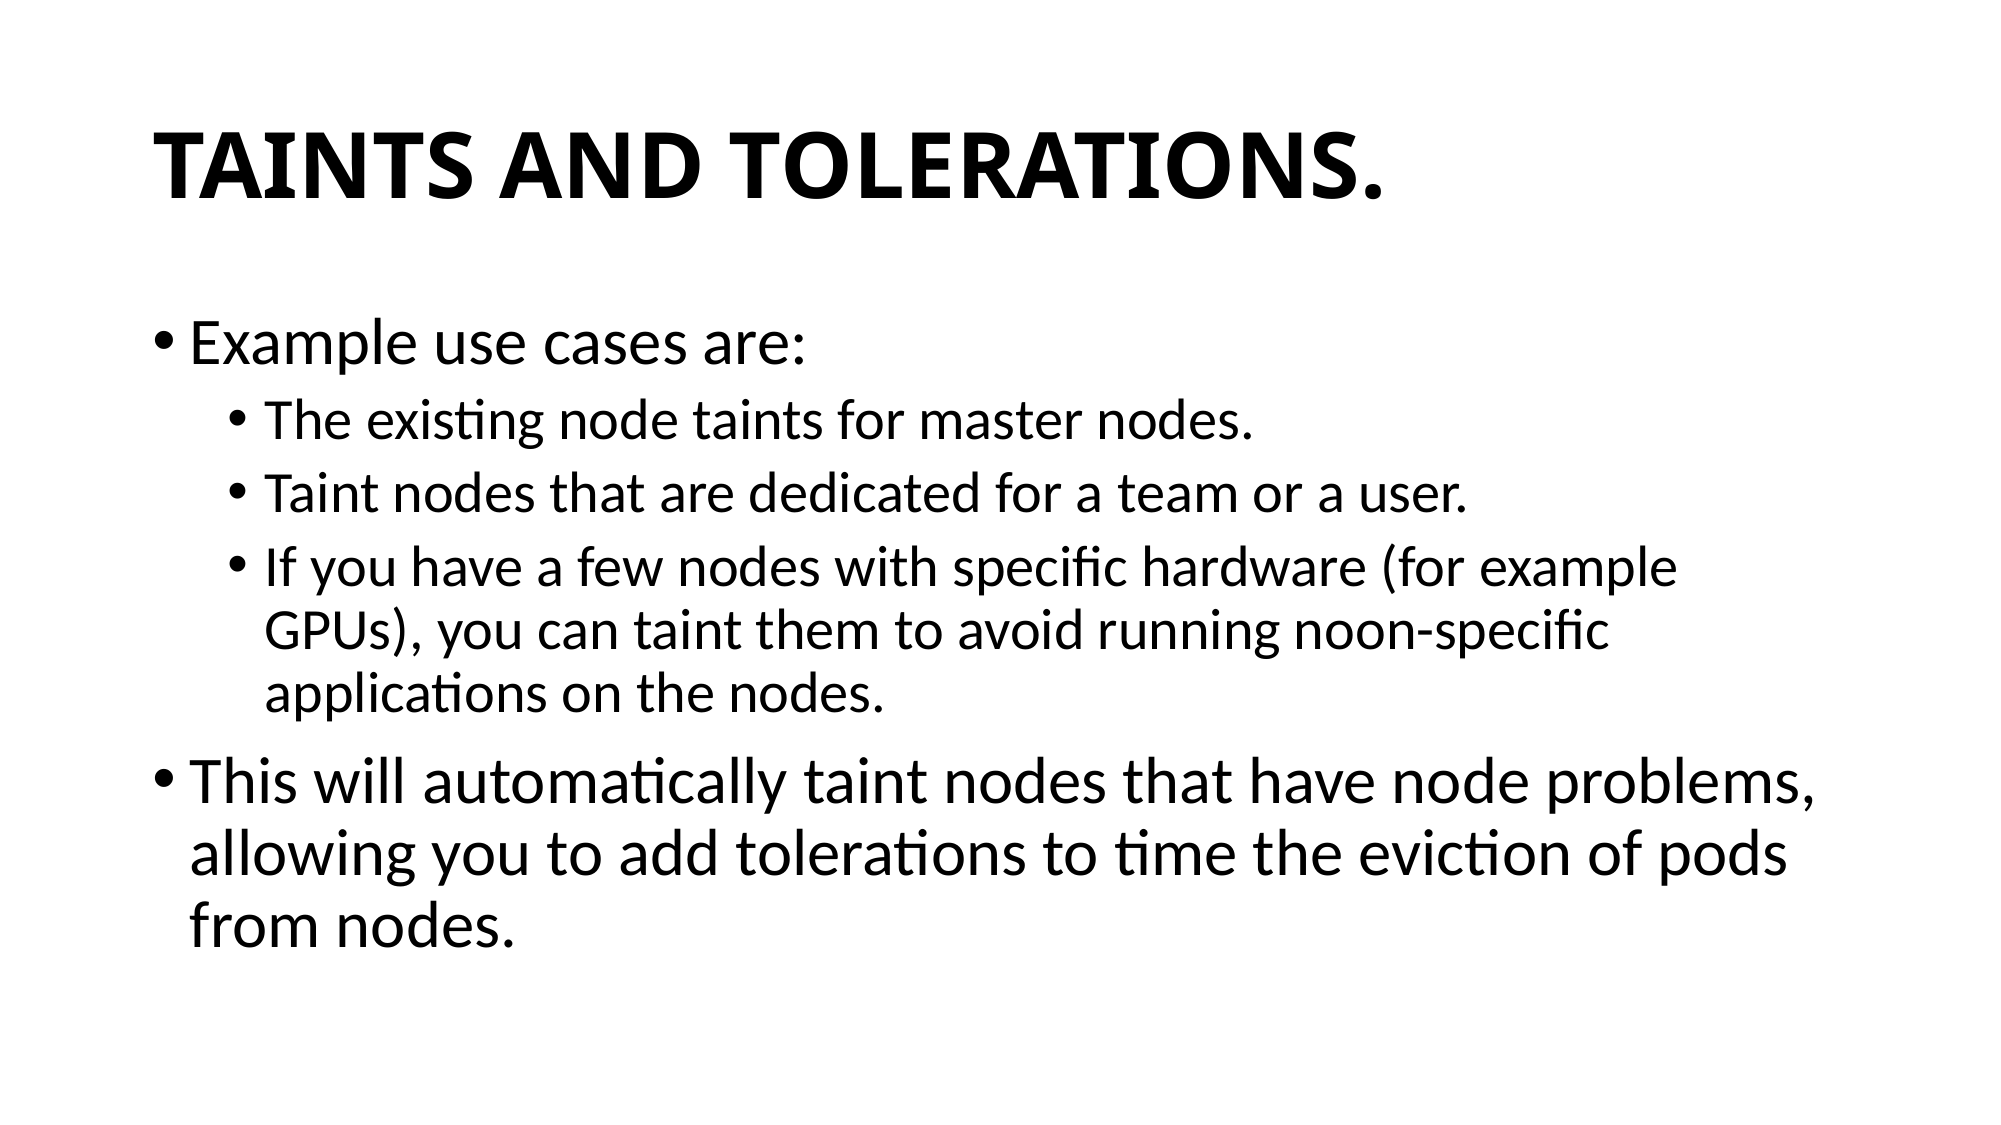

# TAINTS AND TOLERATIONS.
Example use cases are:
The existing node taints for master nodes.
Taint nodes that are dedicated for a team or a user.
If you have a few nodes with specific hardware (for example GPUs), you can taint them to avoid running noon-specific applications on the nodes.
This will automatically taint nodes that have node problems, allowing you to add tolerations to time the eviction of pods from nodes.